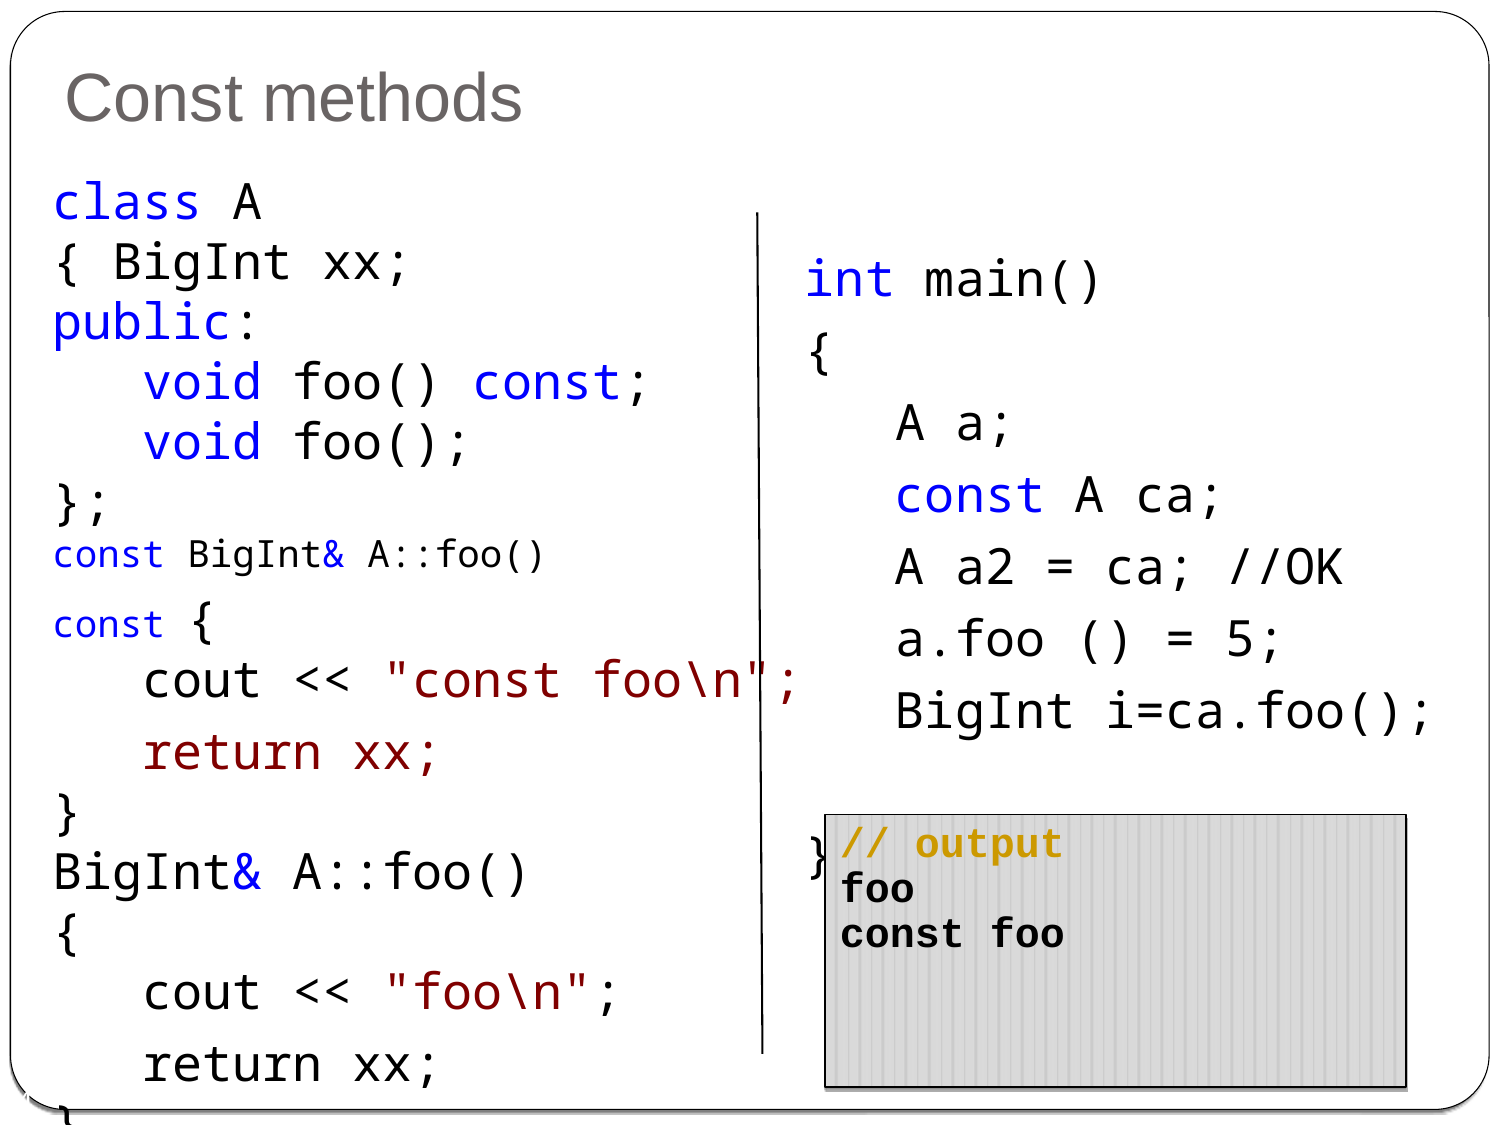

# Const methods
class A
{ BigInt xx;
public:
   void foo() const;
   void foo();
};
const BigInt& A::foo()
const {
   cout << "const foo\n";
 return xx;
}
BigInt& A::foo()
{
   cout << "foo\n";
 return xx;
}
int main()
{
   A a;
   const A ca;
 A a2 = ca; //OK
   a.foo () = 5;
 BigInt i=ca.foo();
}
// output
foo
const foo